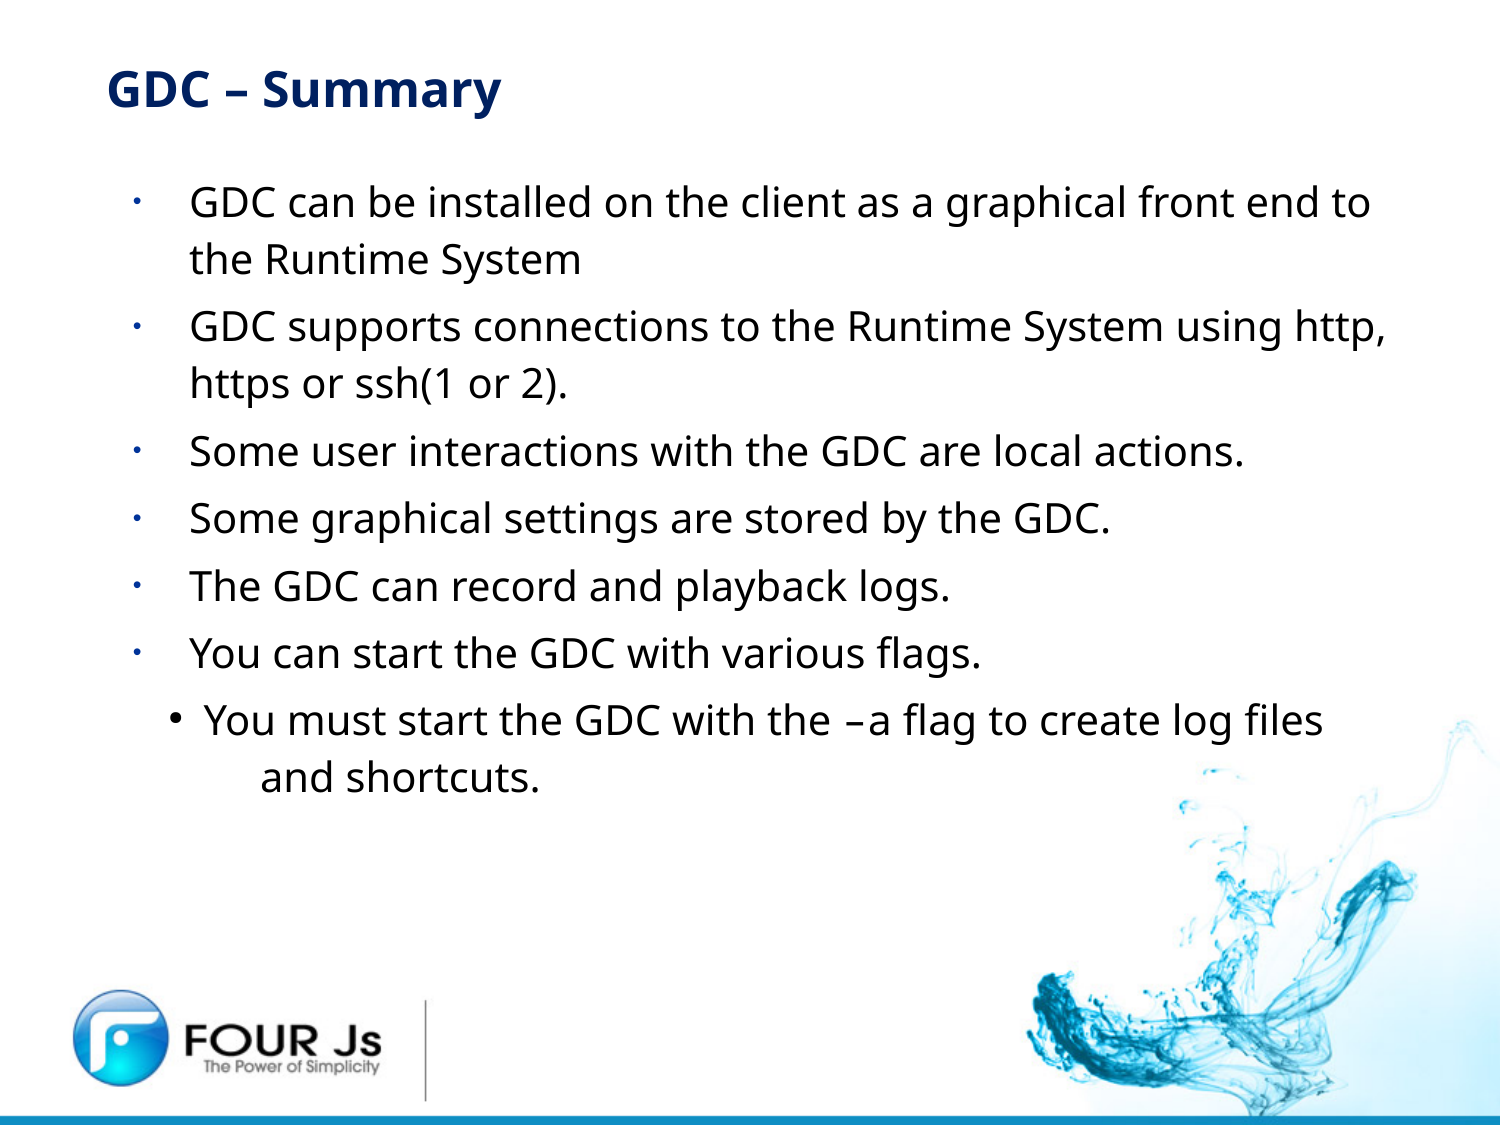

# GDC – Summary
GDC can be installed on the client as a graphical front end to the Runtime System
GDC supports connections to the Runtime System using http, https or ssh(1 or 2).
Some user interactions with the GDC are local actions.
Some graphical settings are stored by the GDC.
The GDC can record and playback logs.
You can start the GDC with various flags.
You must start the GDC with the –a flag to create log files and shortcuts.